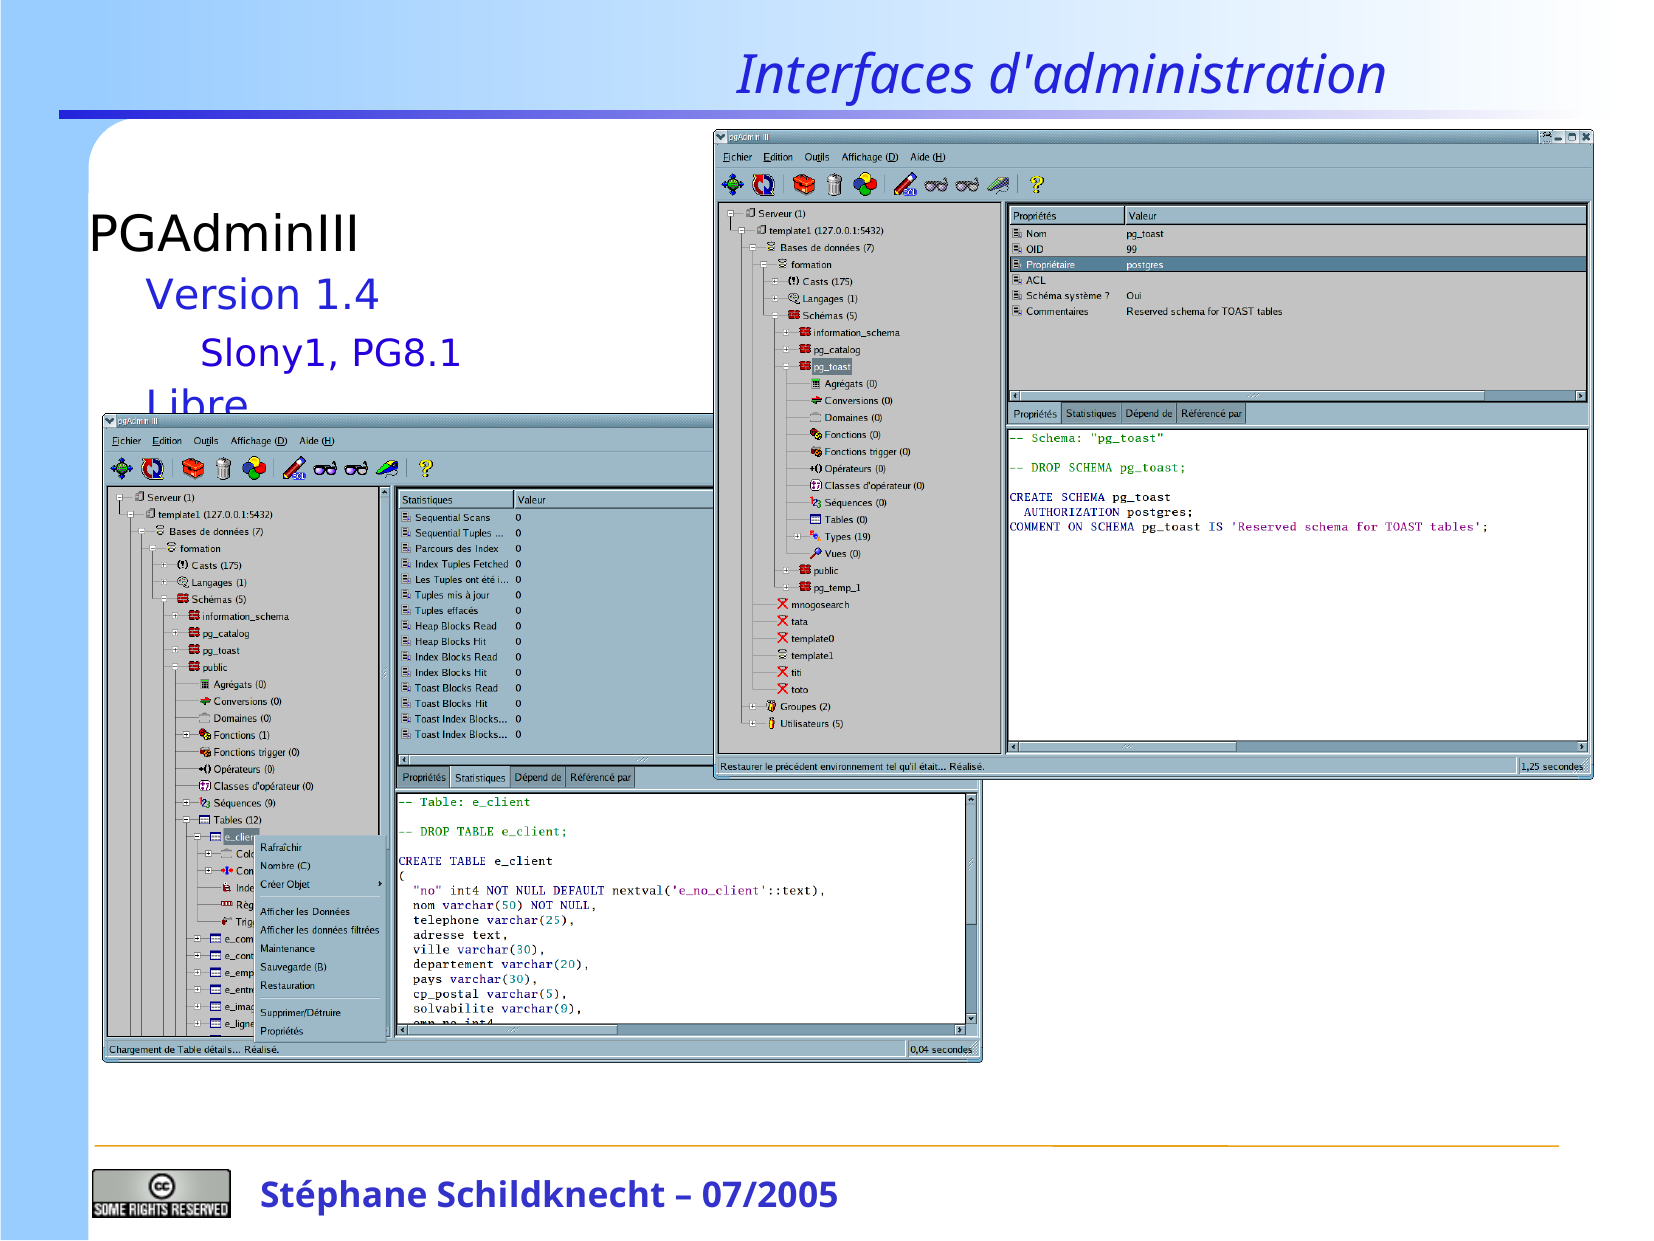

# Interfaces d'administration
PGAdminIII
Version 1.4
Slony1, PG8.1
Libre